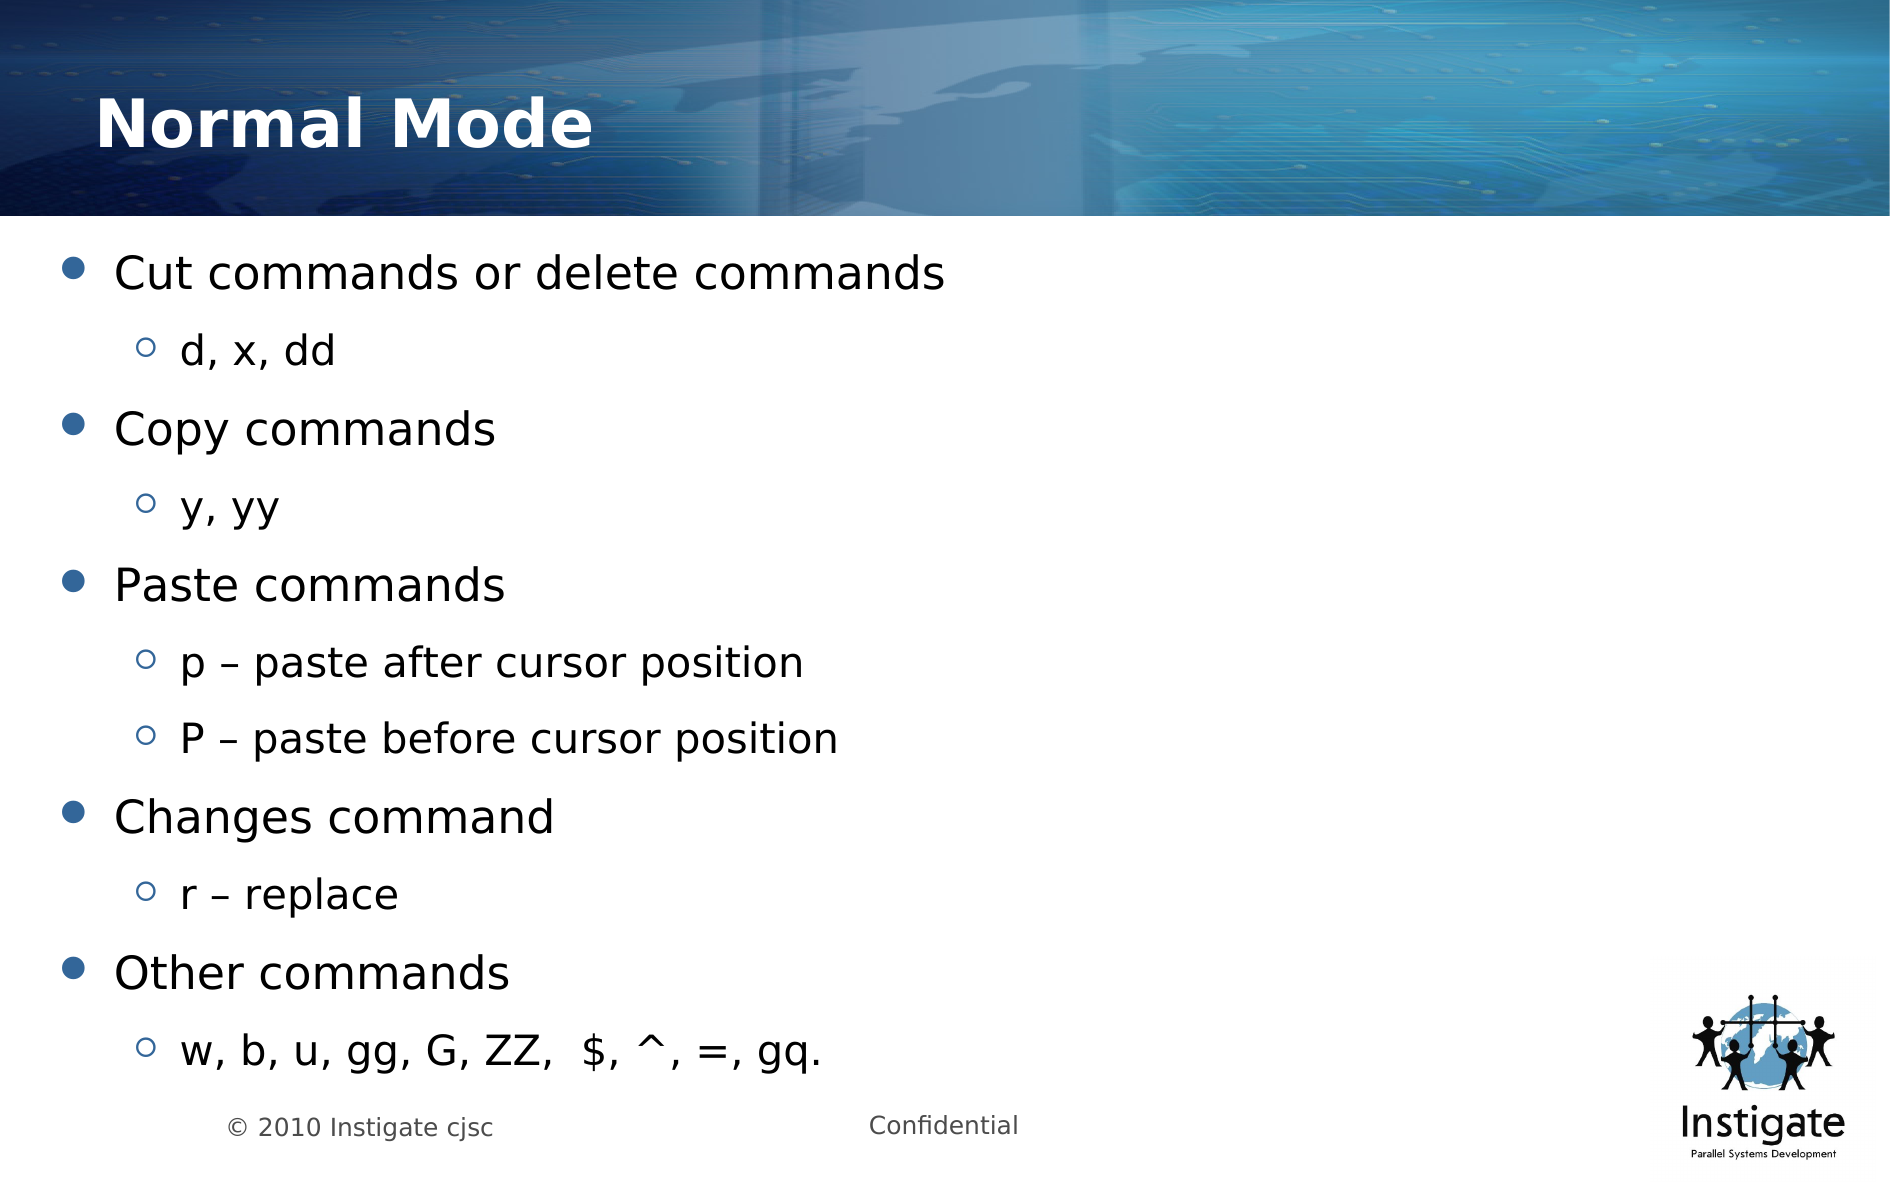

# Normal Mode
Cut commands or delete commands
d, x, dd
Copy commands
y, yy
Paste commands
p – paste after cursor position
P – paste before cursor position
Changes command
r – replace
Other commands
w, b, u, gg, G, ZZ, $, ^, =, gq.